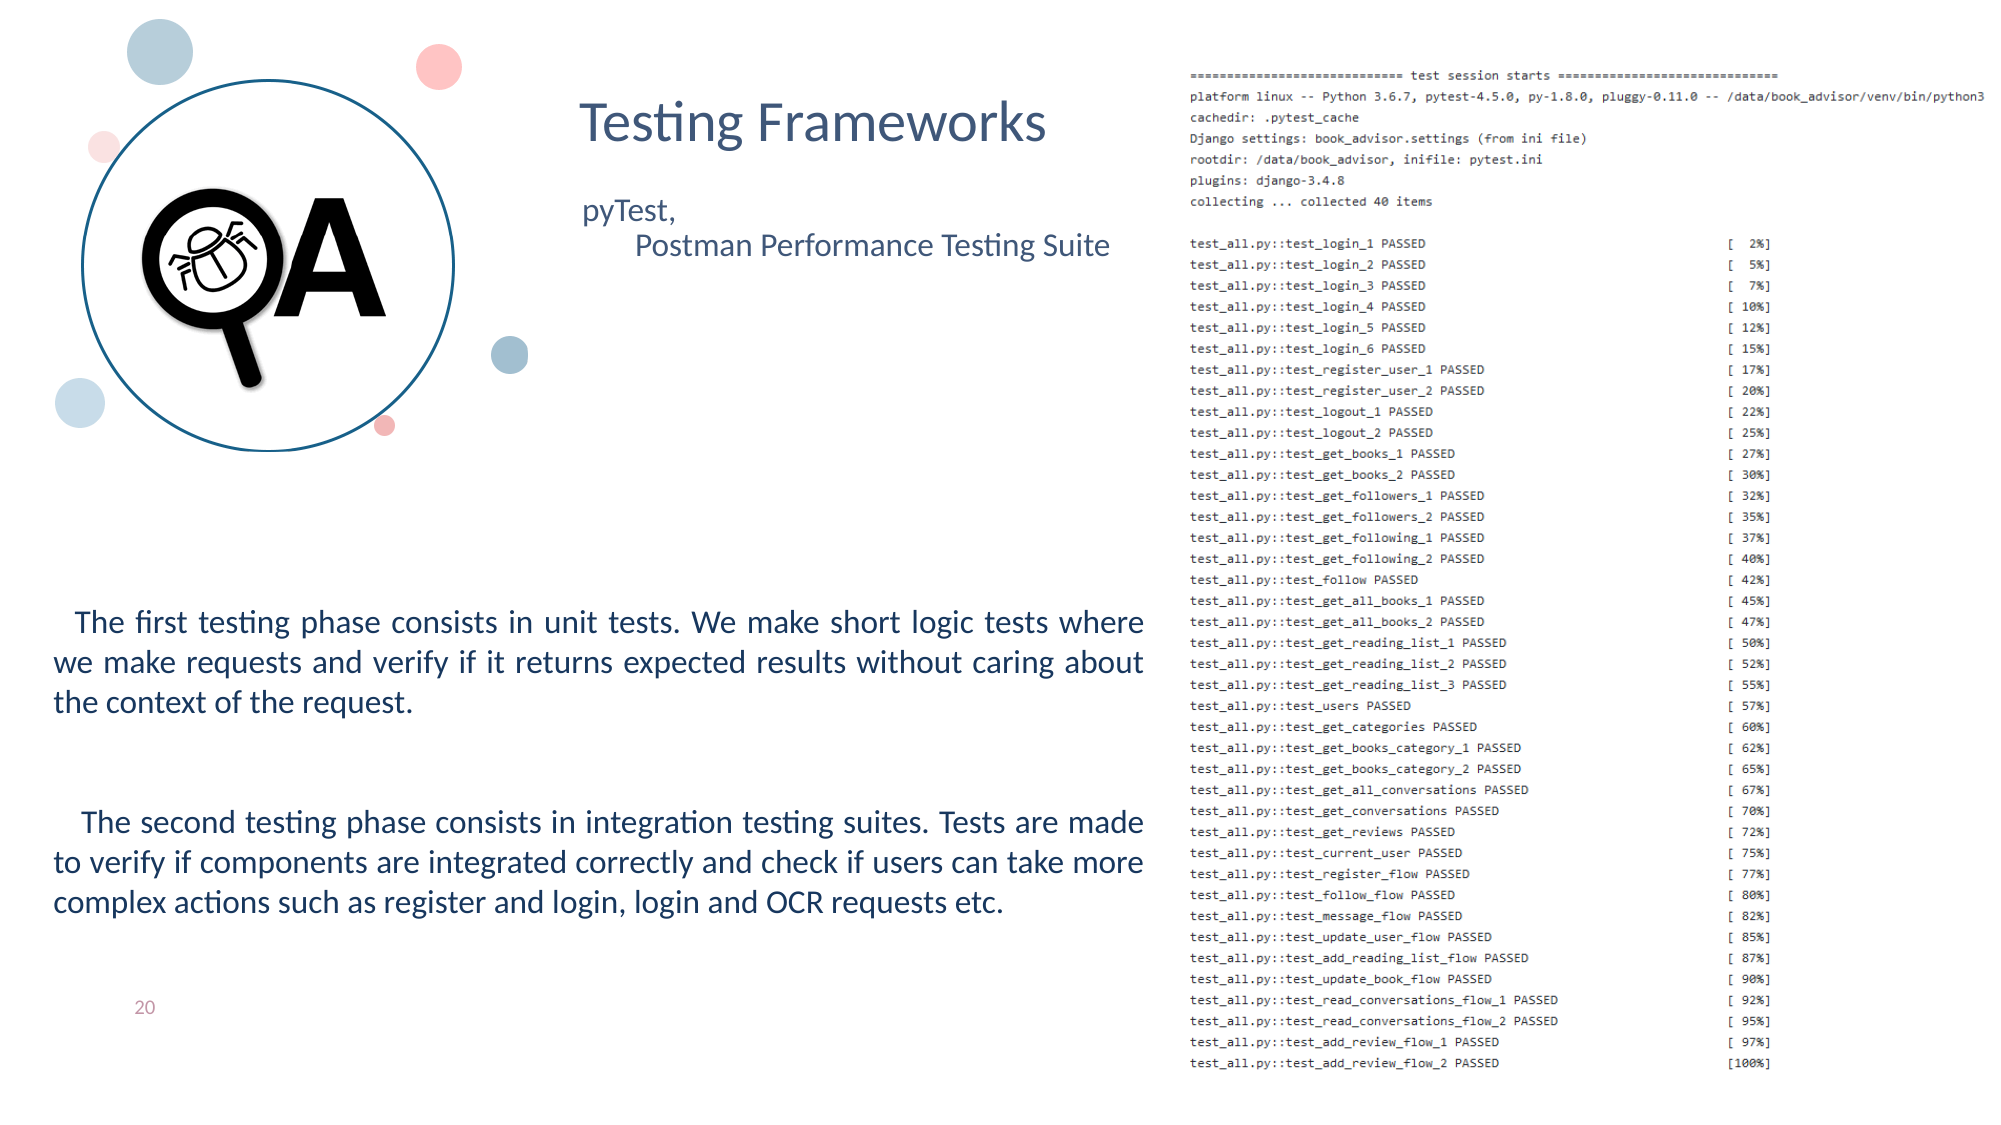

# Testing Frameworks
pyTest,
Postman Performance Testing Suite
 The first testing phase consists in unit tests. We make short logic tests where we make requests and verify if it returns expected results without caring about the context of the request.
 The second testing phase consists in integration testing suites. Tests are made to verify if components are integrated correctly and check if users can take more complex actions such as register and login, login and OCR requests etc.